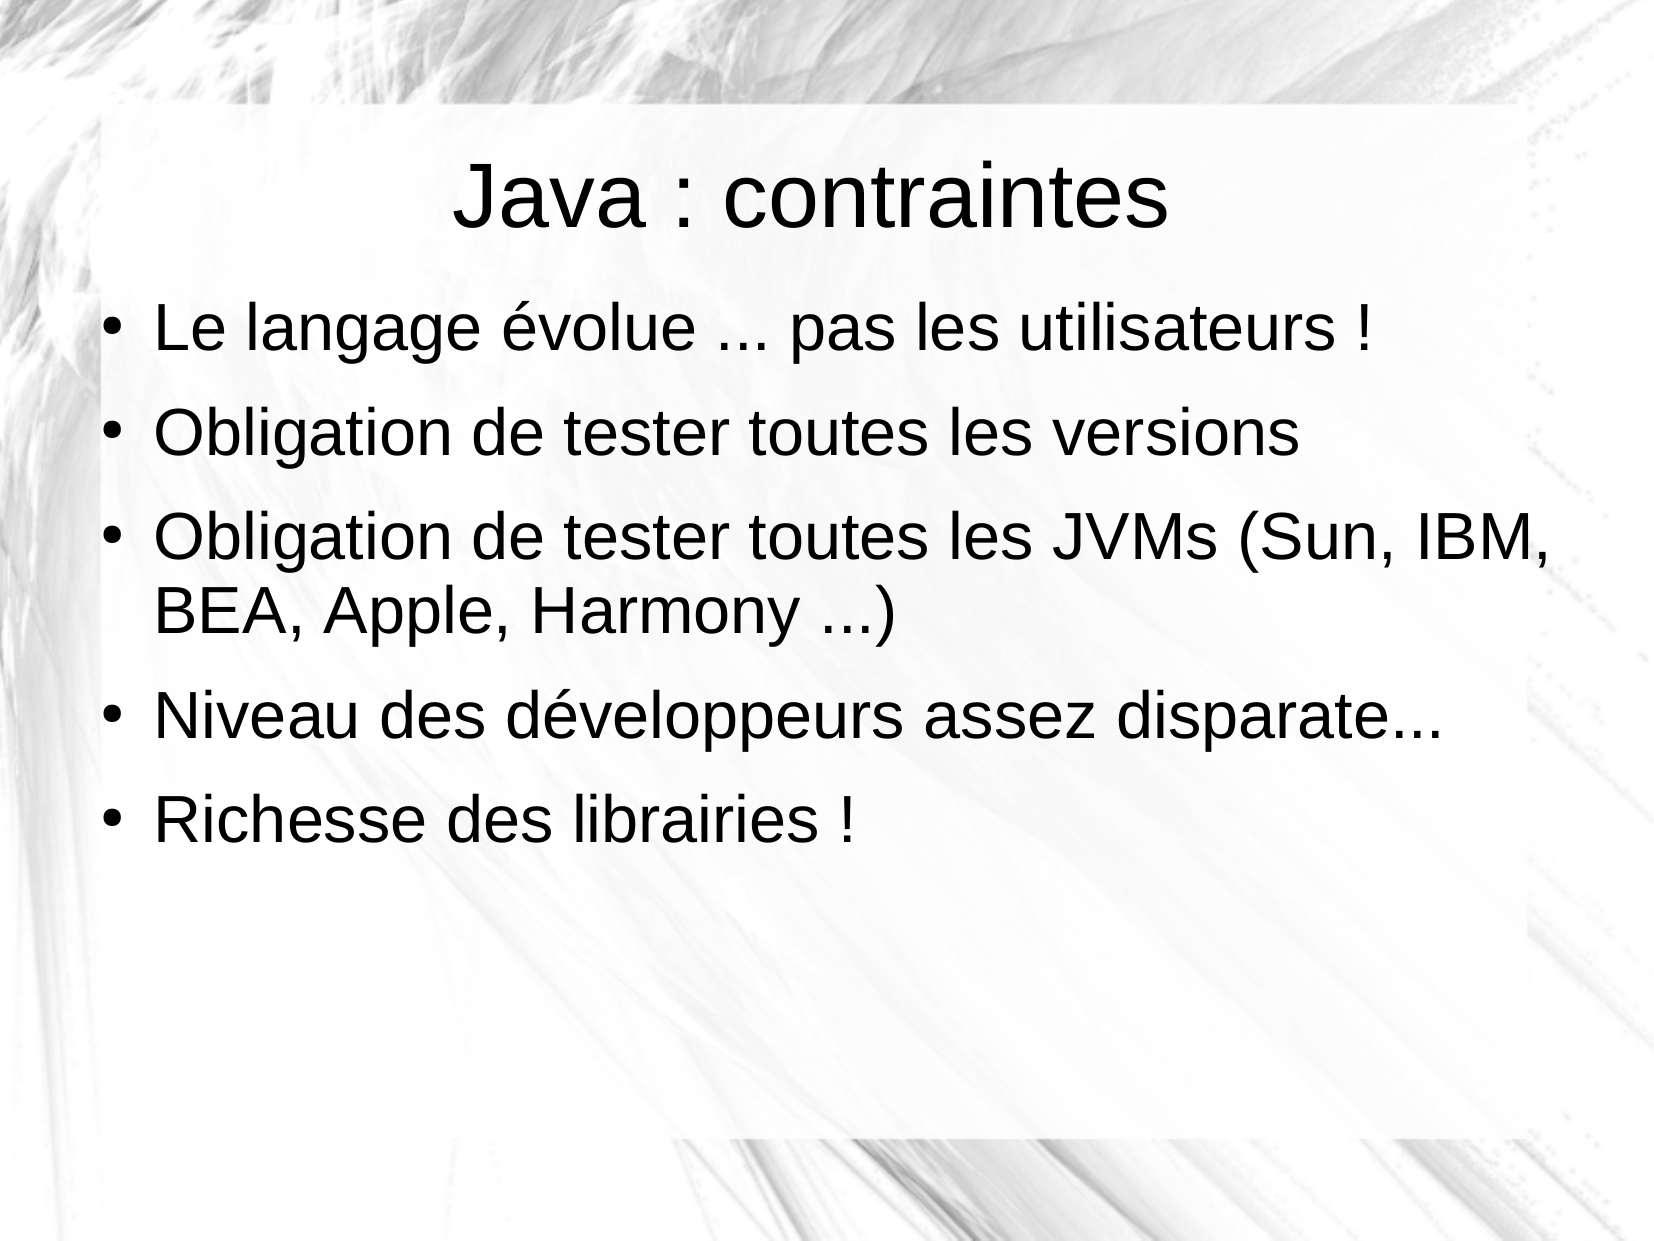

# Java : contraintes
Le langage évolue ... pas les utilisateurs !
Obligation de tester toutes les versions
Obligation de tester toutes les JVMs (Sun, IBM, BEA, Apple, Harmony ...)
Niveau des développeurs assez disparate...
Richesse des librairies !